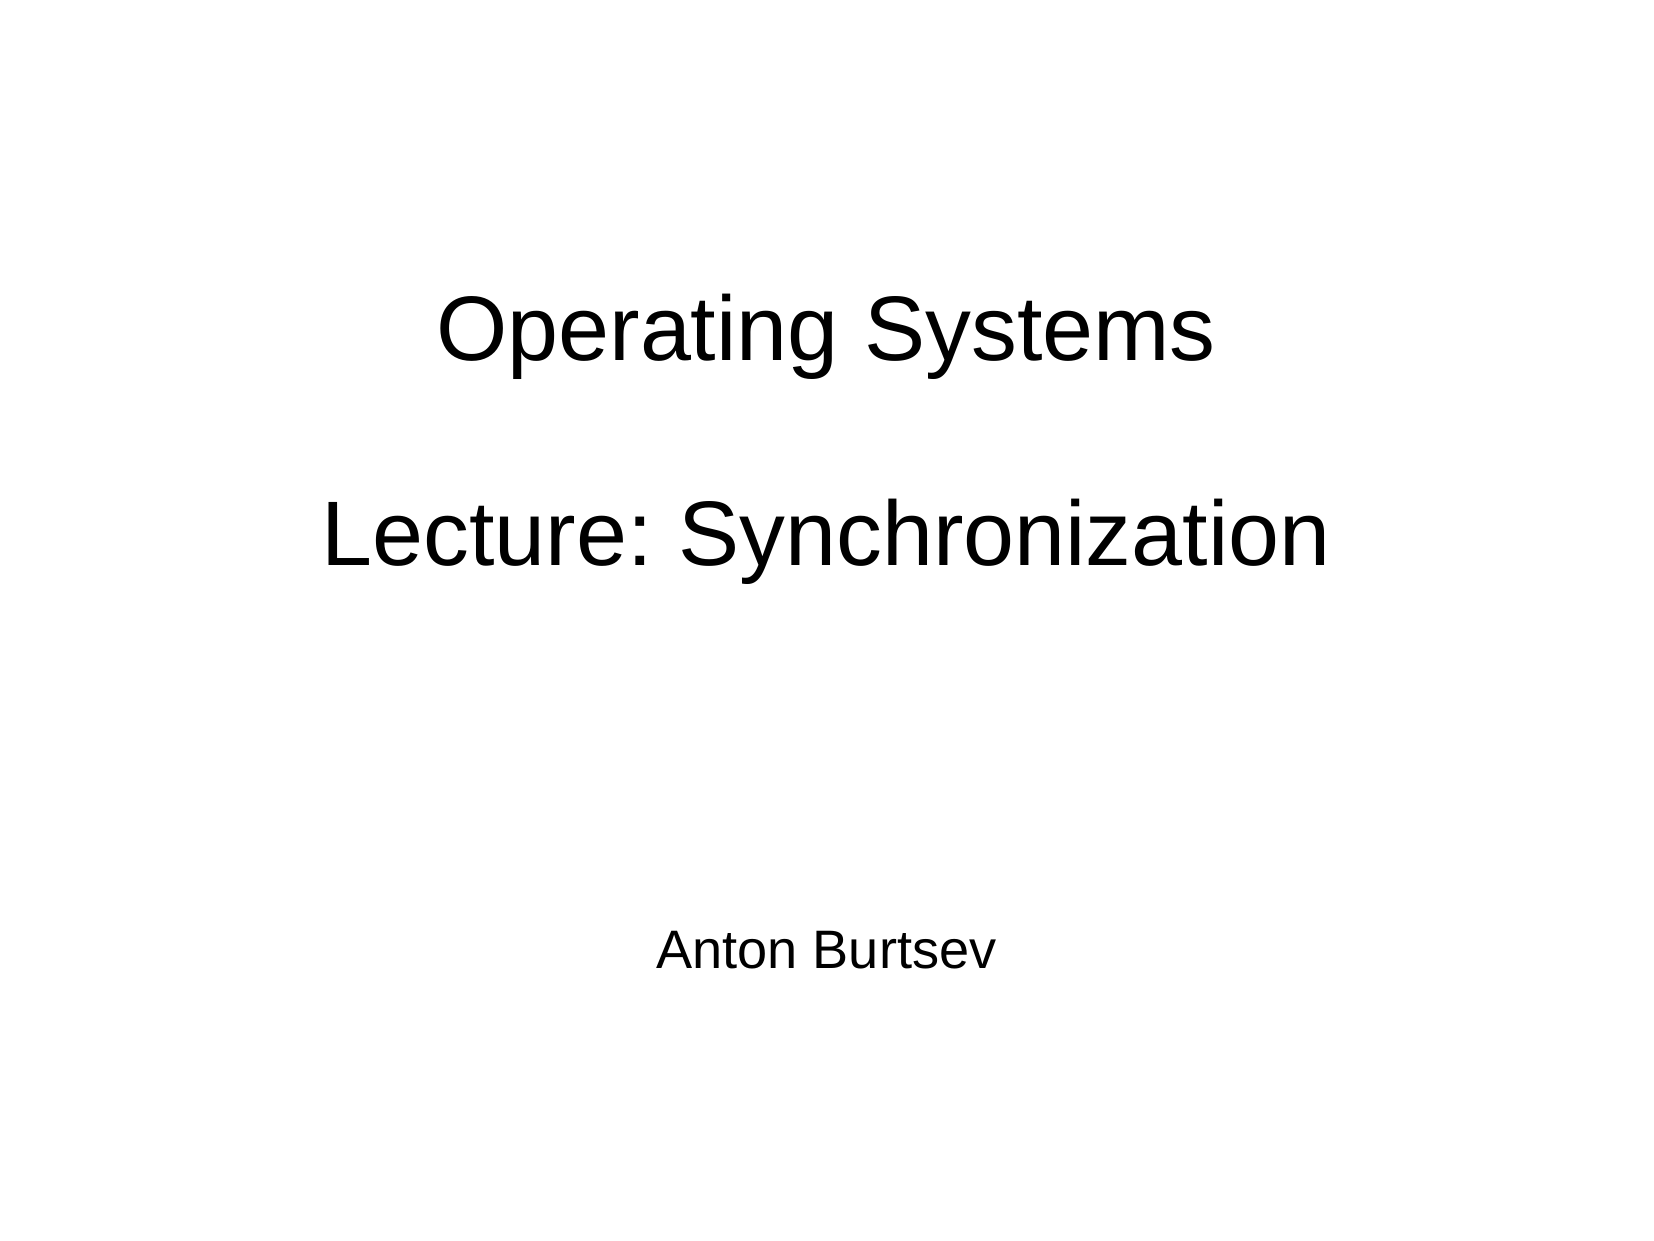

# Operating Systems Lecture: Synchronization
Anton Burtsev